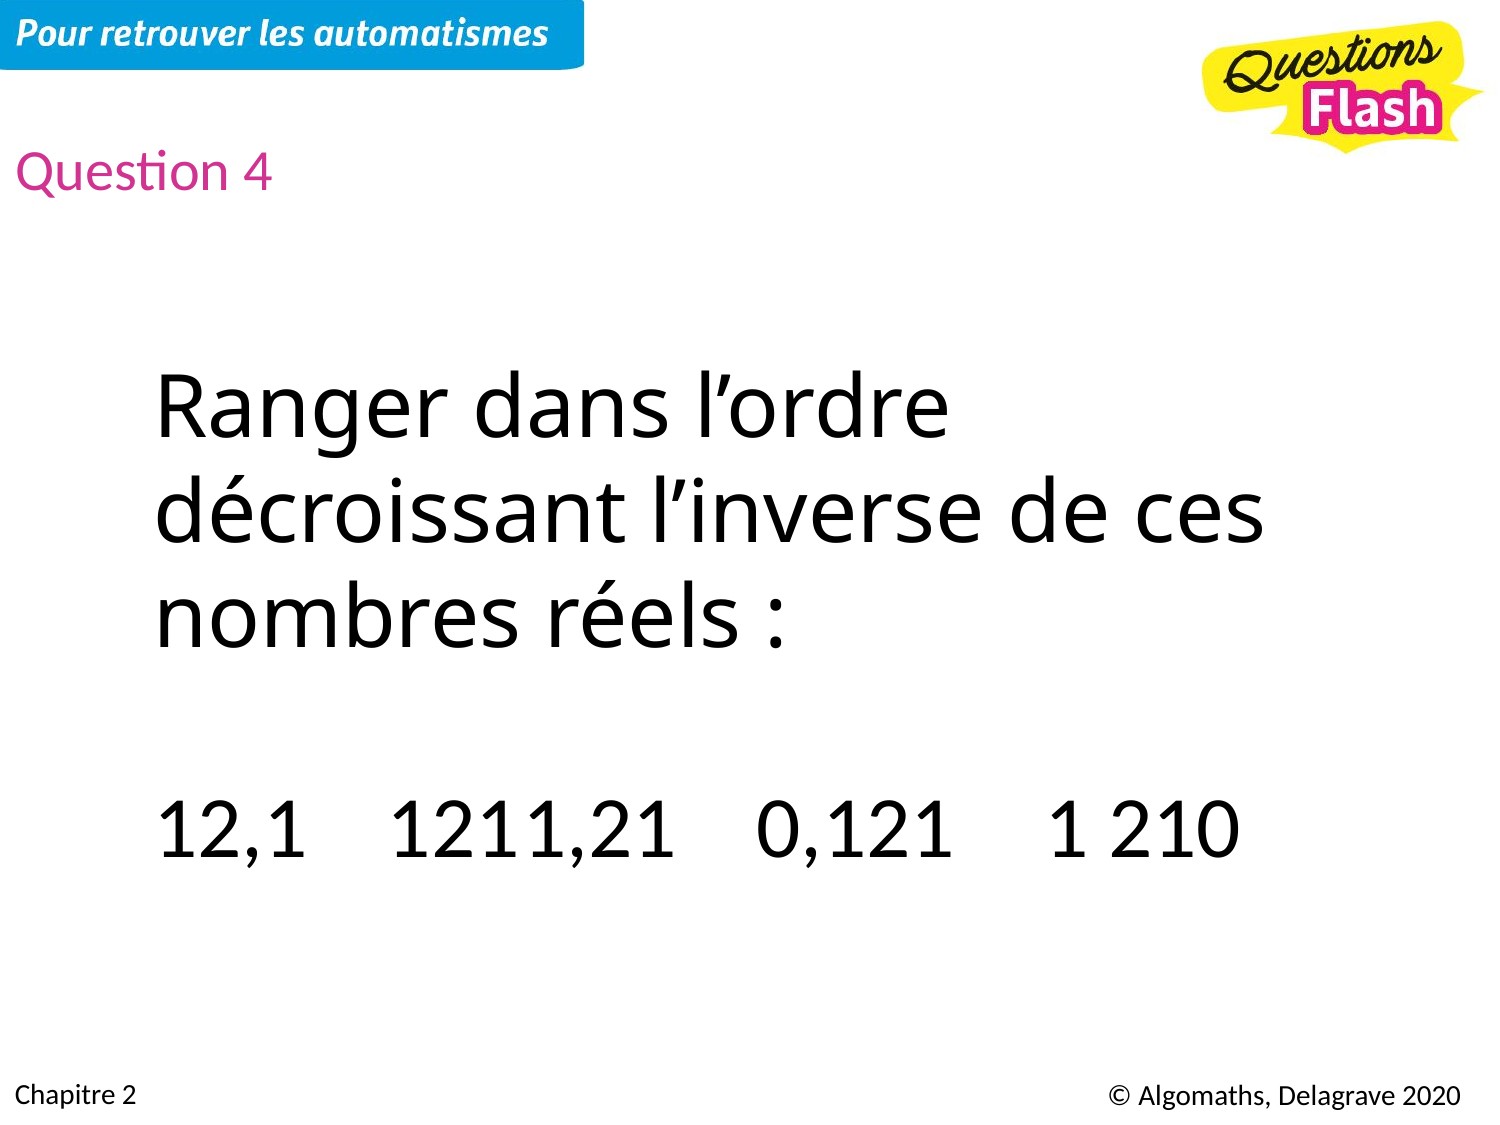

Question 4
Ranger dans l’ordre décroissant l’inverse de ces nombres réels :
12,1 121	1,21 0,121	 1 210